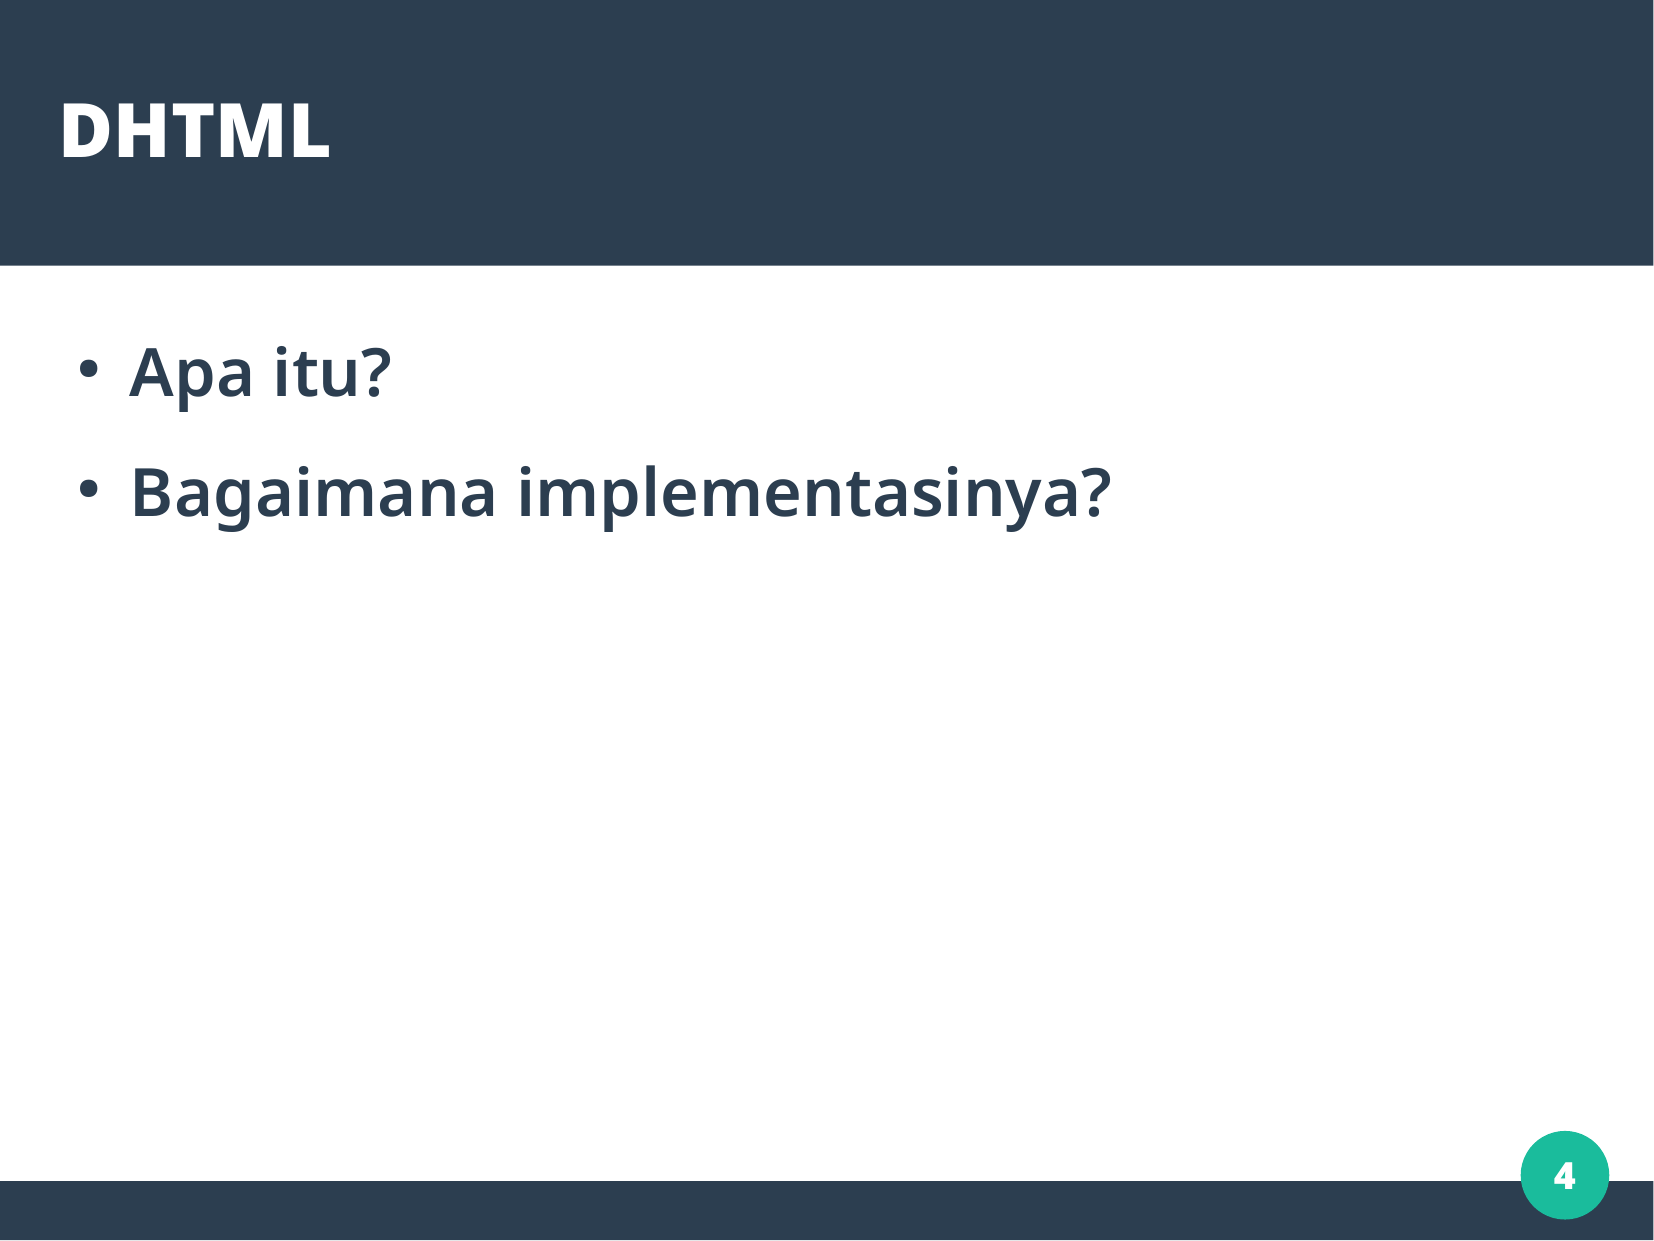

# DHTML
Apa itu?
Bagaimana implementasinya?
4